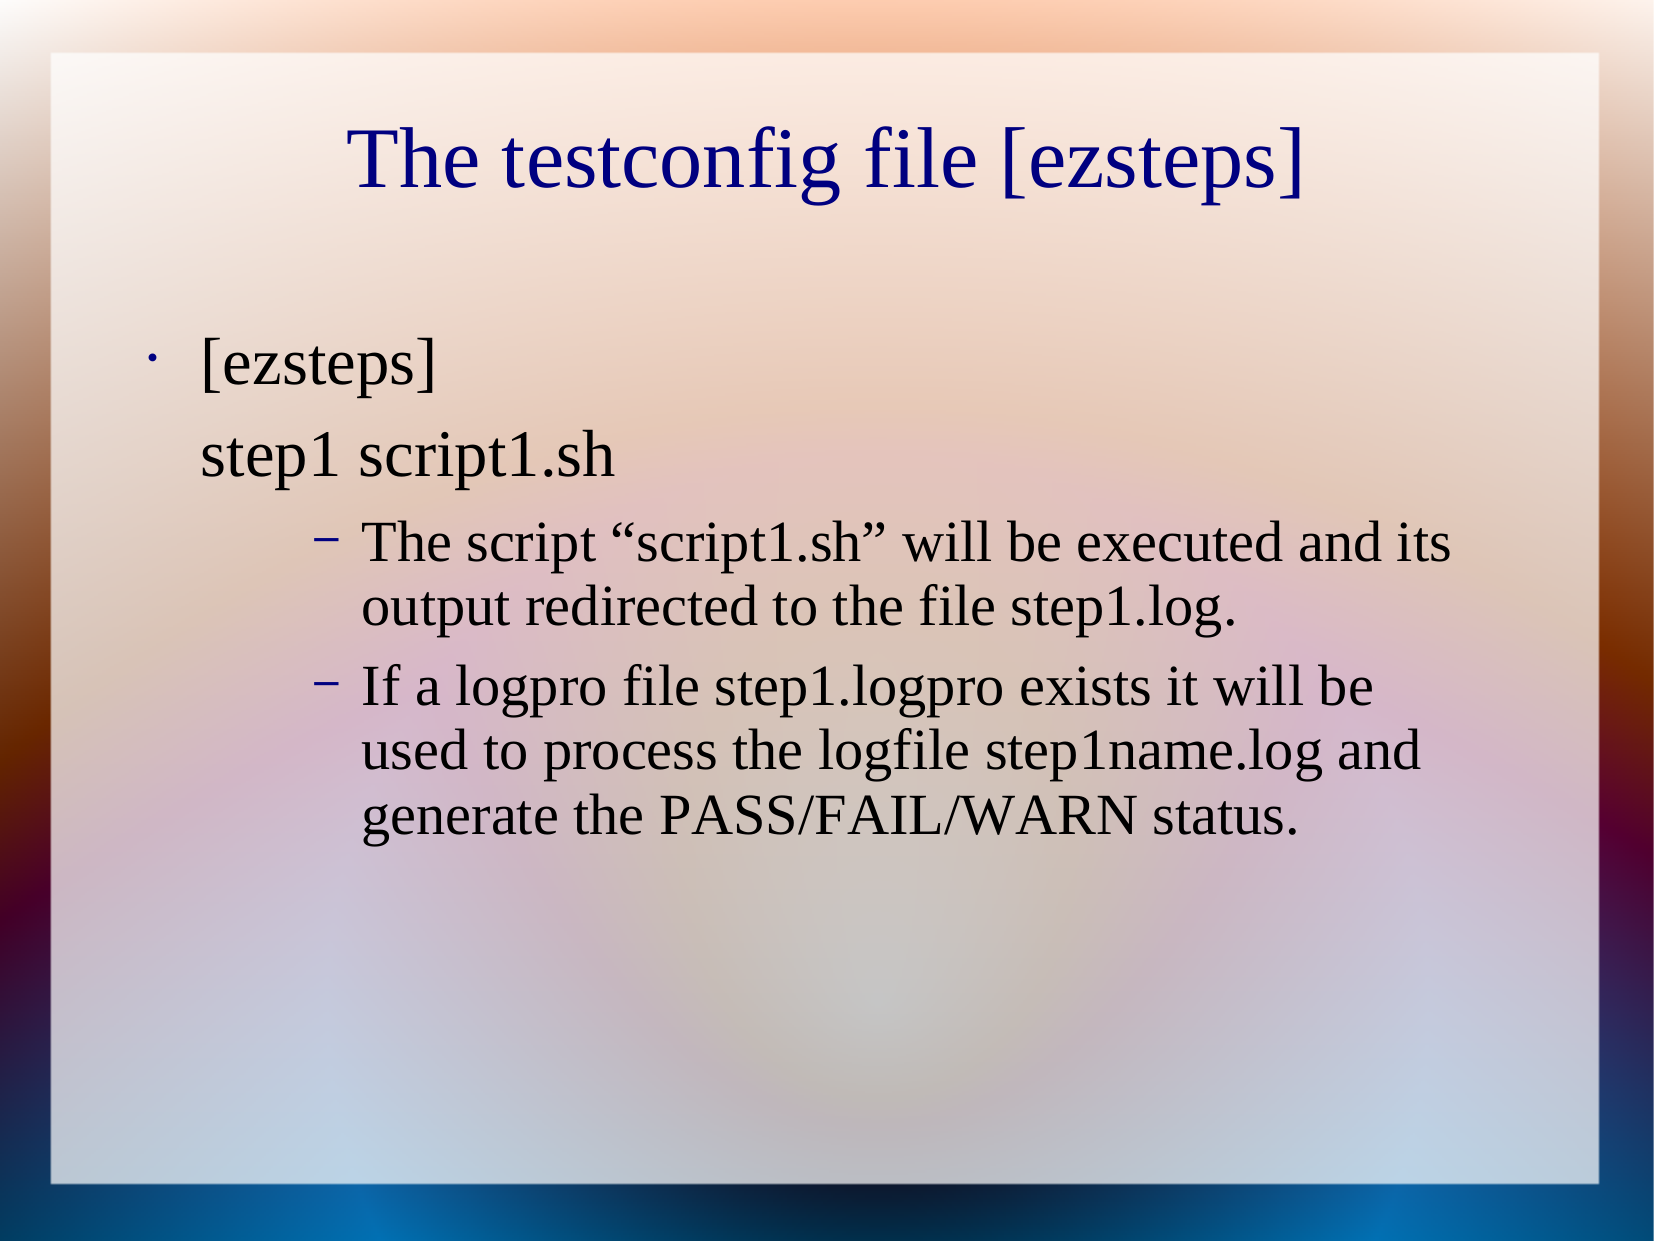

# The testconfig file [ezsteps]
[ezsteps]
step1 script1.sh
The script “script1.sh” will be executed and its output redirected to the file step1.log.
If a logpro file step1.logpro exists it will be used to process the logfile step1name.log and generate the PASS/FAIL/WARN status.